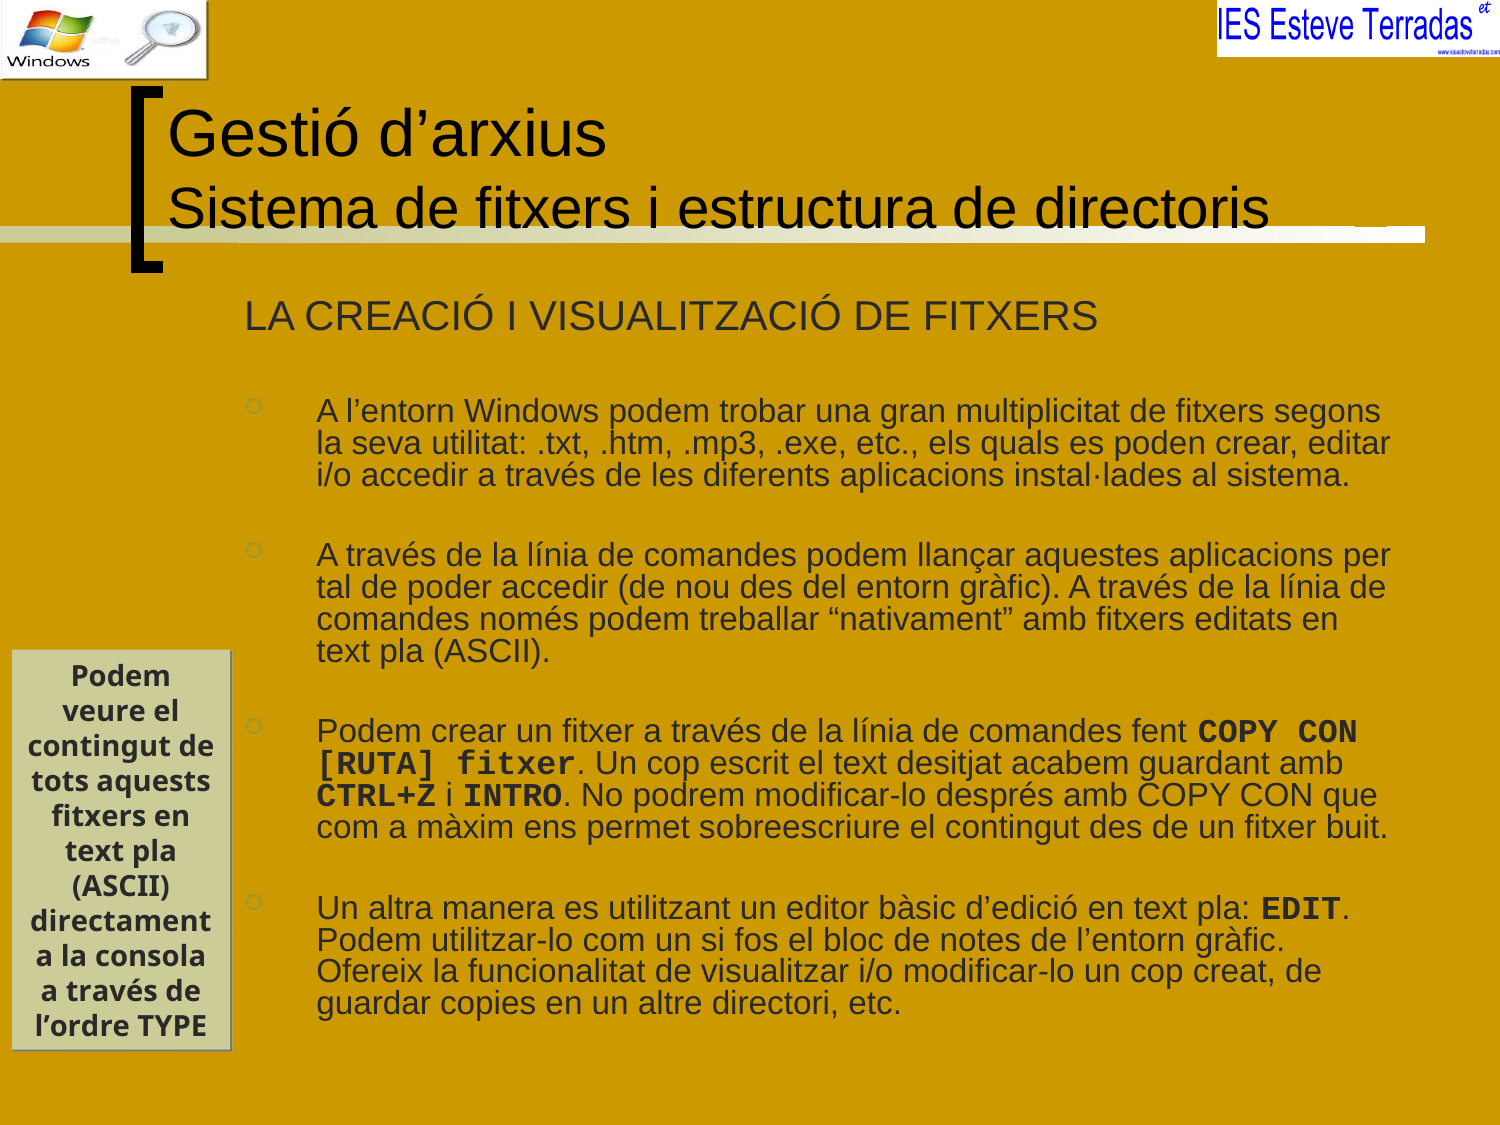

# Gestió d’arxius Sistema de fitxers i estructura de directoris
LA CREACIÓ I VISUALITZACIÓ DE FITXERS
A l’entorn Windows podem trobar una gran multiplicitat de fitxers segons la seva utilitat: .txt, .htm, .mp3, .exe, etc., els quals es poden crear, editar i/o accedir a través de les diferents aplicacions instal·lades al sistema.
A través de la línia de comandes podem llançar aquestes aplicacions per tal de poder accedir (de nou des del entorn gràfic). A través de la línia de comandes només podem treballar “nativament” amb fitxers editats en text pla (ASCII).
Podem crear un fitxer a través de la línia de comandes fent COPY CON [RUTA] fitxer. Un cop escrit el text desitjat acabem guardant amb CTRL+Z i INTRO. No podrem modificar-lo després amb COPY CON que com a màxim ens permet sobreescriure el contingut des de un fitxer buit.
Un altra manera es utilitzant un editor bàsic d’edició en text pla: EDIT. Podem utilitzar-lo com un si fos el bloc de notes de l’entorn gràfic. Ofereix la funcionalitat de visualitzar i/o modificar-lo un cop creat, de guardar copies en un altre directori, etc.
Podem veure el contingut de tots aquests fitxers en text pla (ASCII) directament a la consola a través de l’ordre TYPE